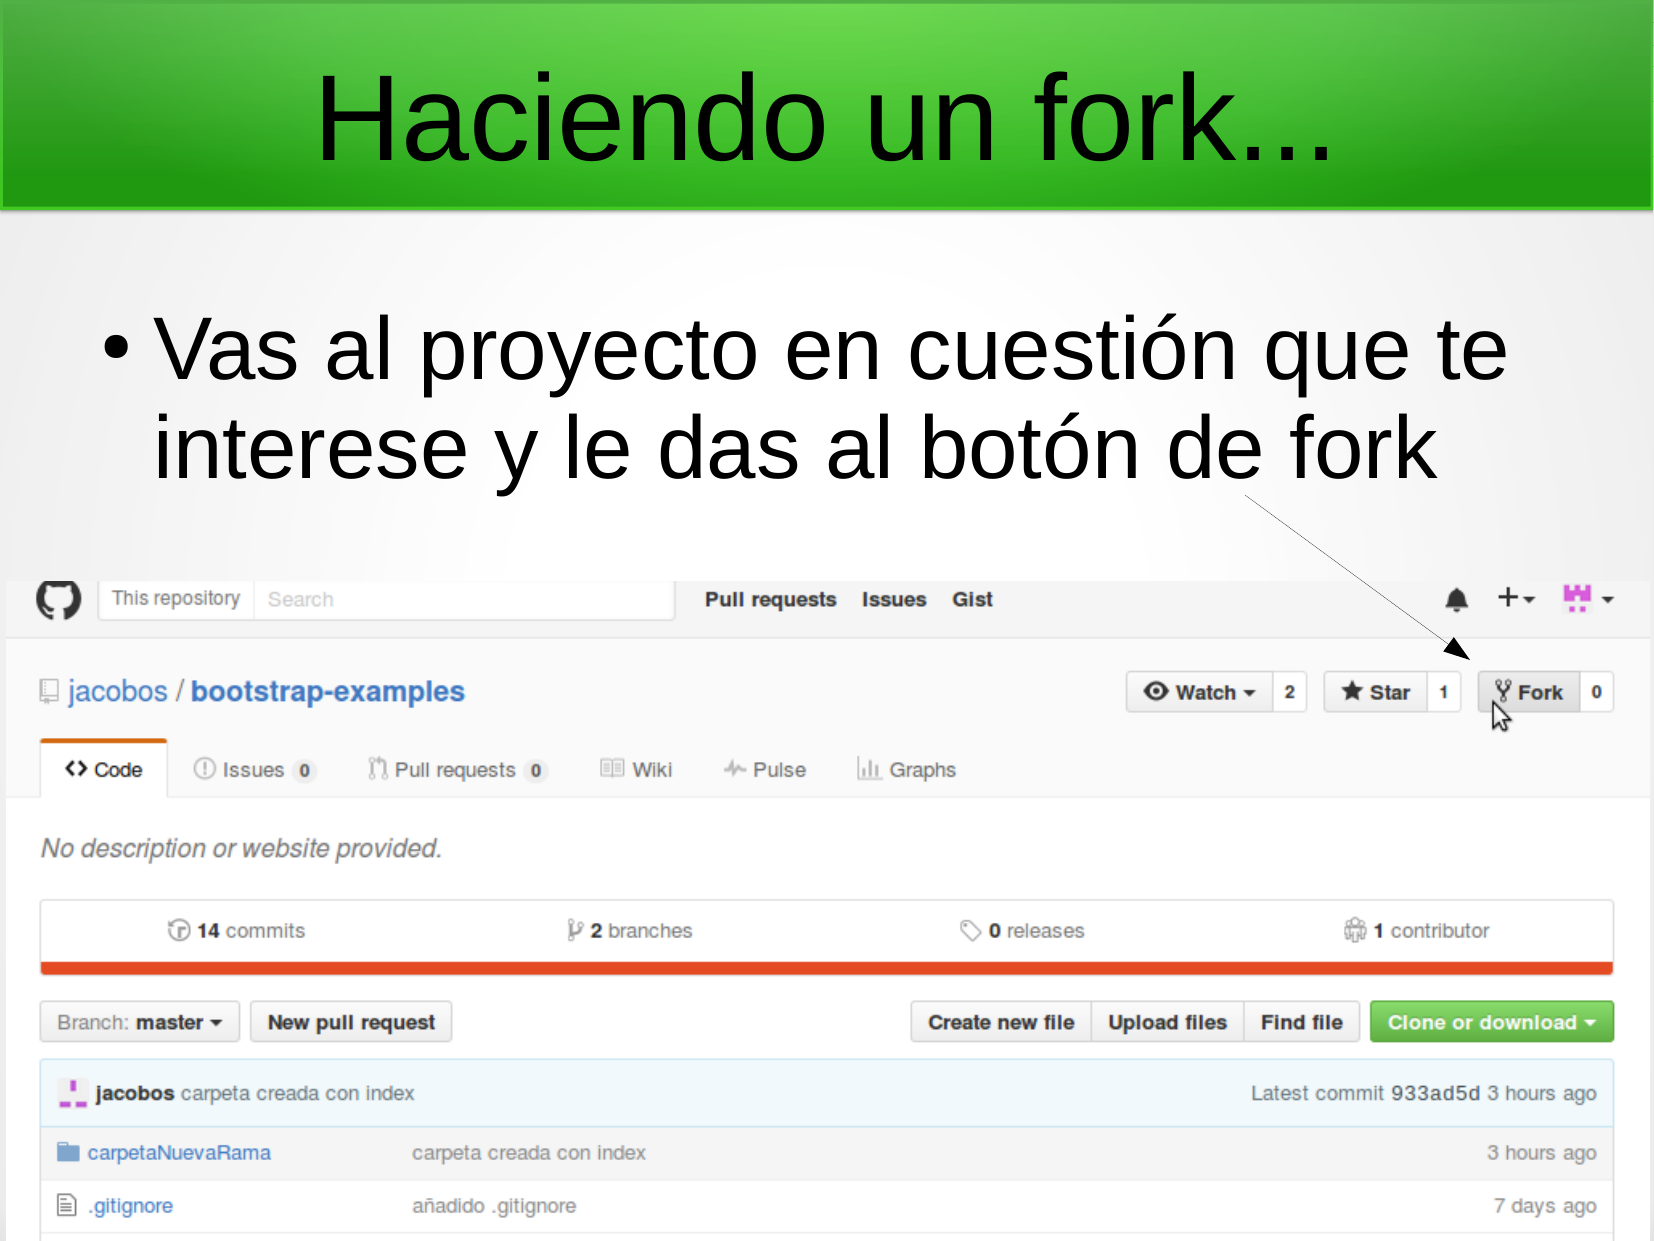

# Haciendo un fork...
Vas al proyecto en cuestión que te interese y le das al botón de fork